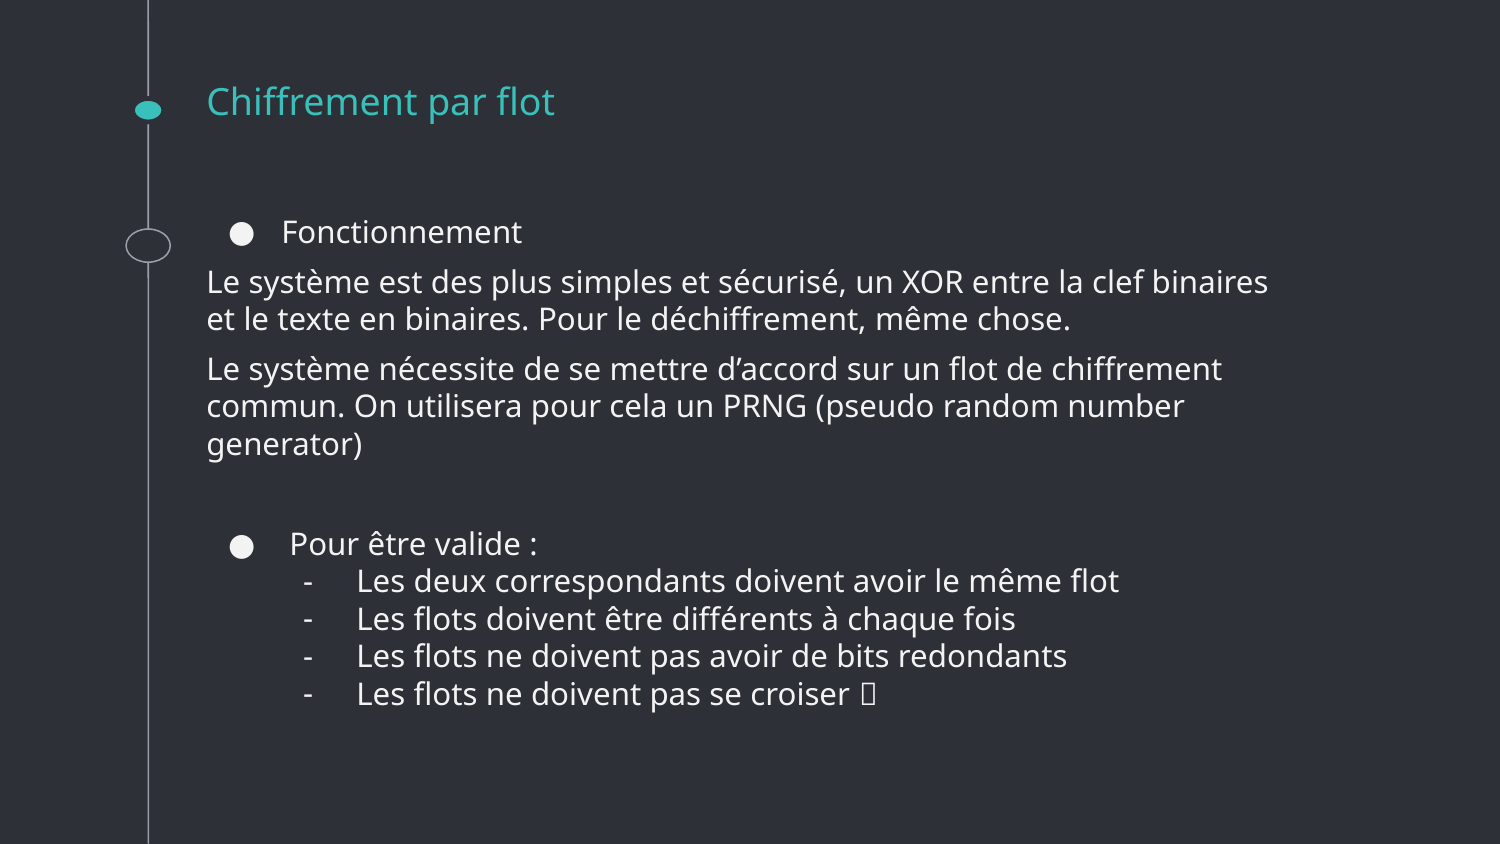

# Chiffrement par flot
Fonctionnement
Le système est des plus simples et sécurisé, un XOR entre la clef binaires et le texte en binaires. Pour le déchiffrement, même chose.
Le système nécessite de se mettre d’accord sur un flot de chiffrement commun. On utilisera pour cela un PRNG (pseudo random number generator)
 Pour être valide :
Les deux correspondants doivent avoir le même flot
Les flots doivent être différents à chaque fois
Les flots ne doivent pas avoir de bits redondants
Les flots ne doivent pas se croiser 👻